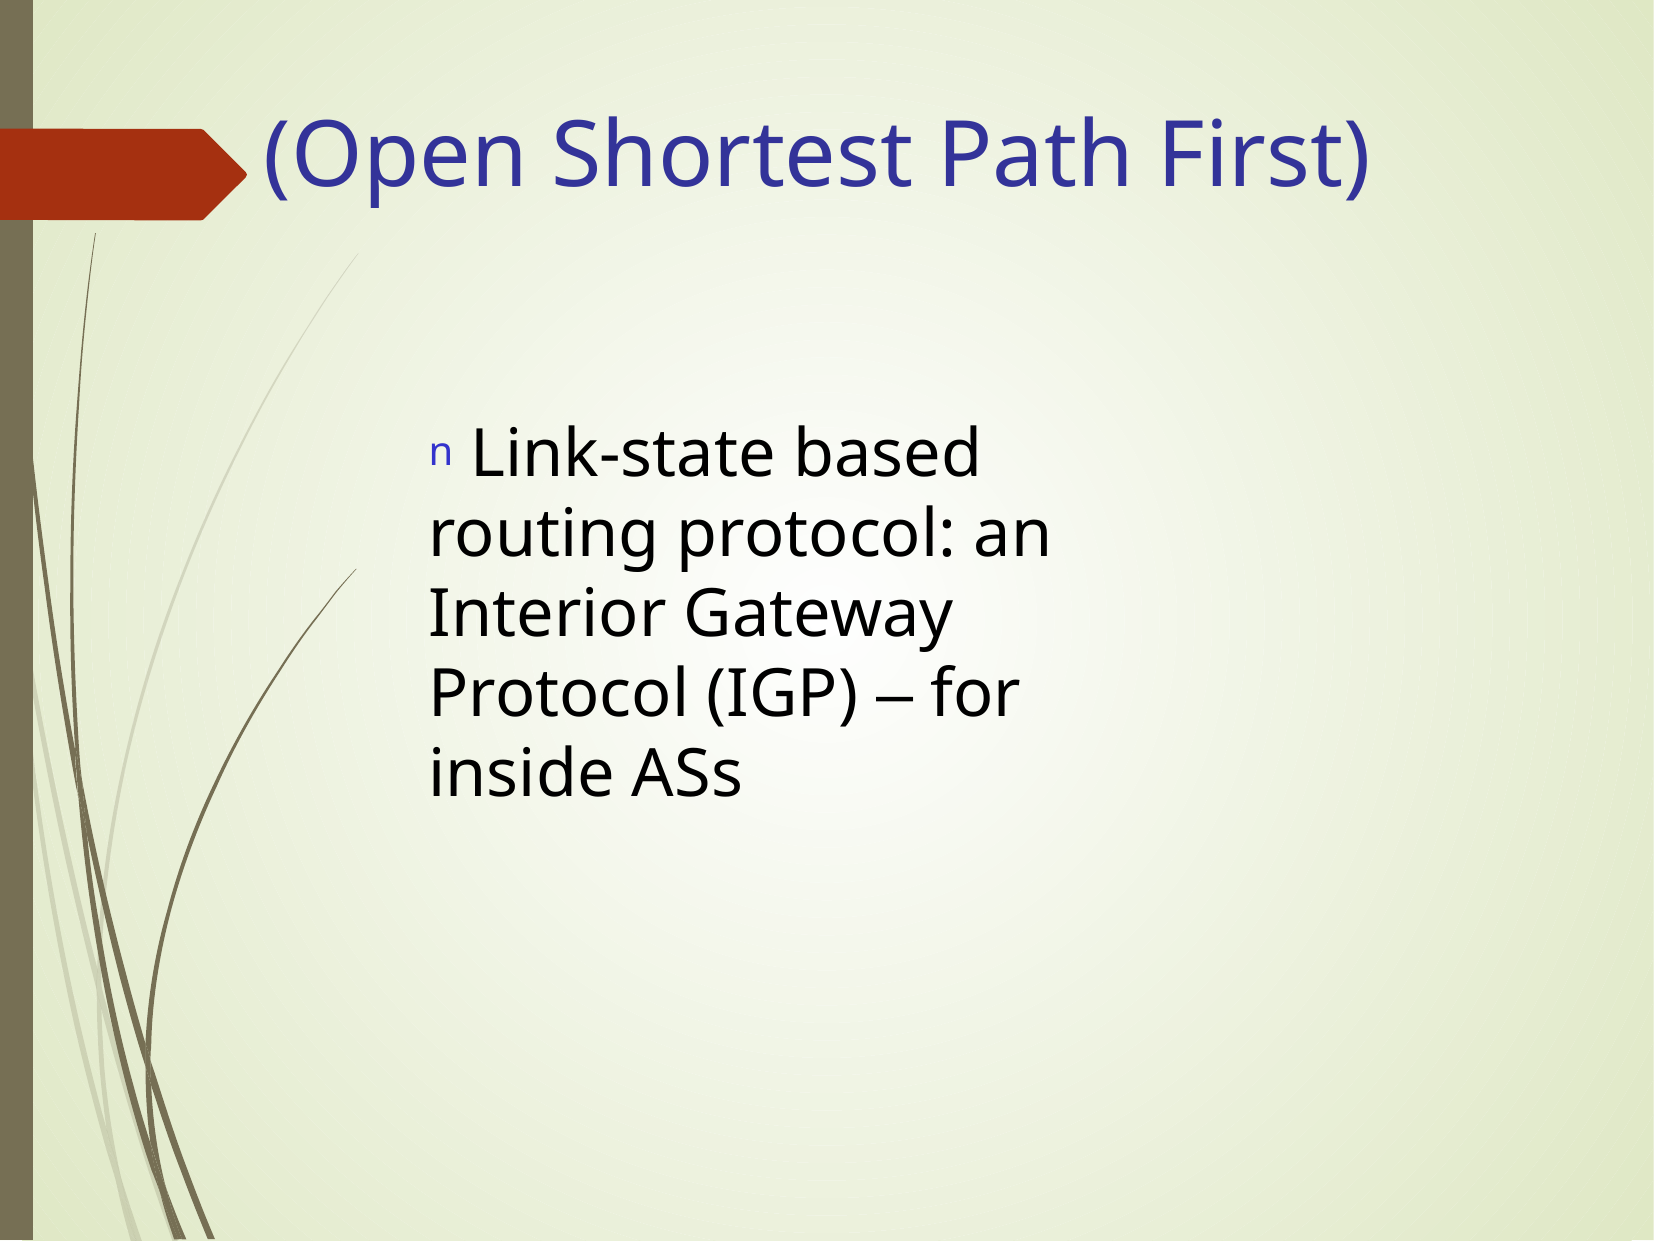

(Open Shortest Path First)
 Link-state based routing protocol: an Interior Gateway Protocol (IGP) – for inside ASs